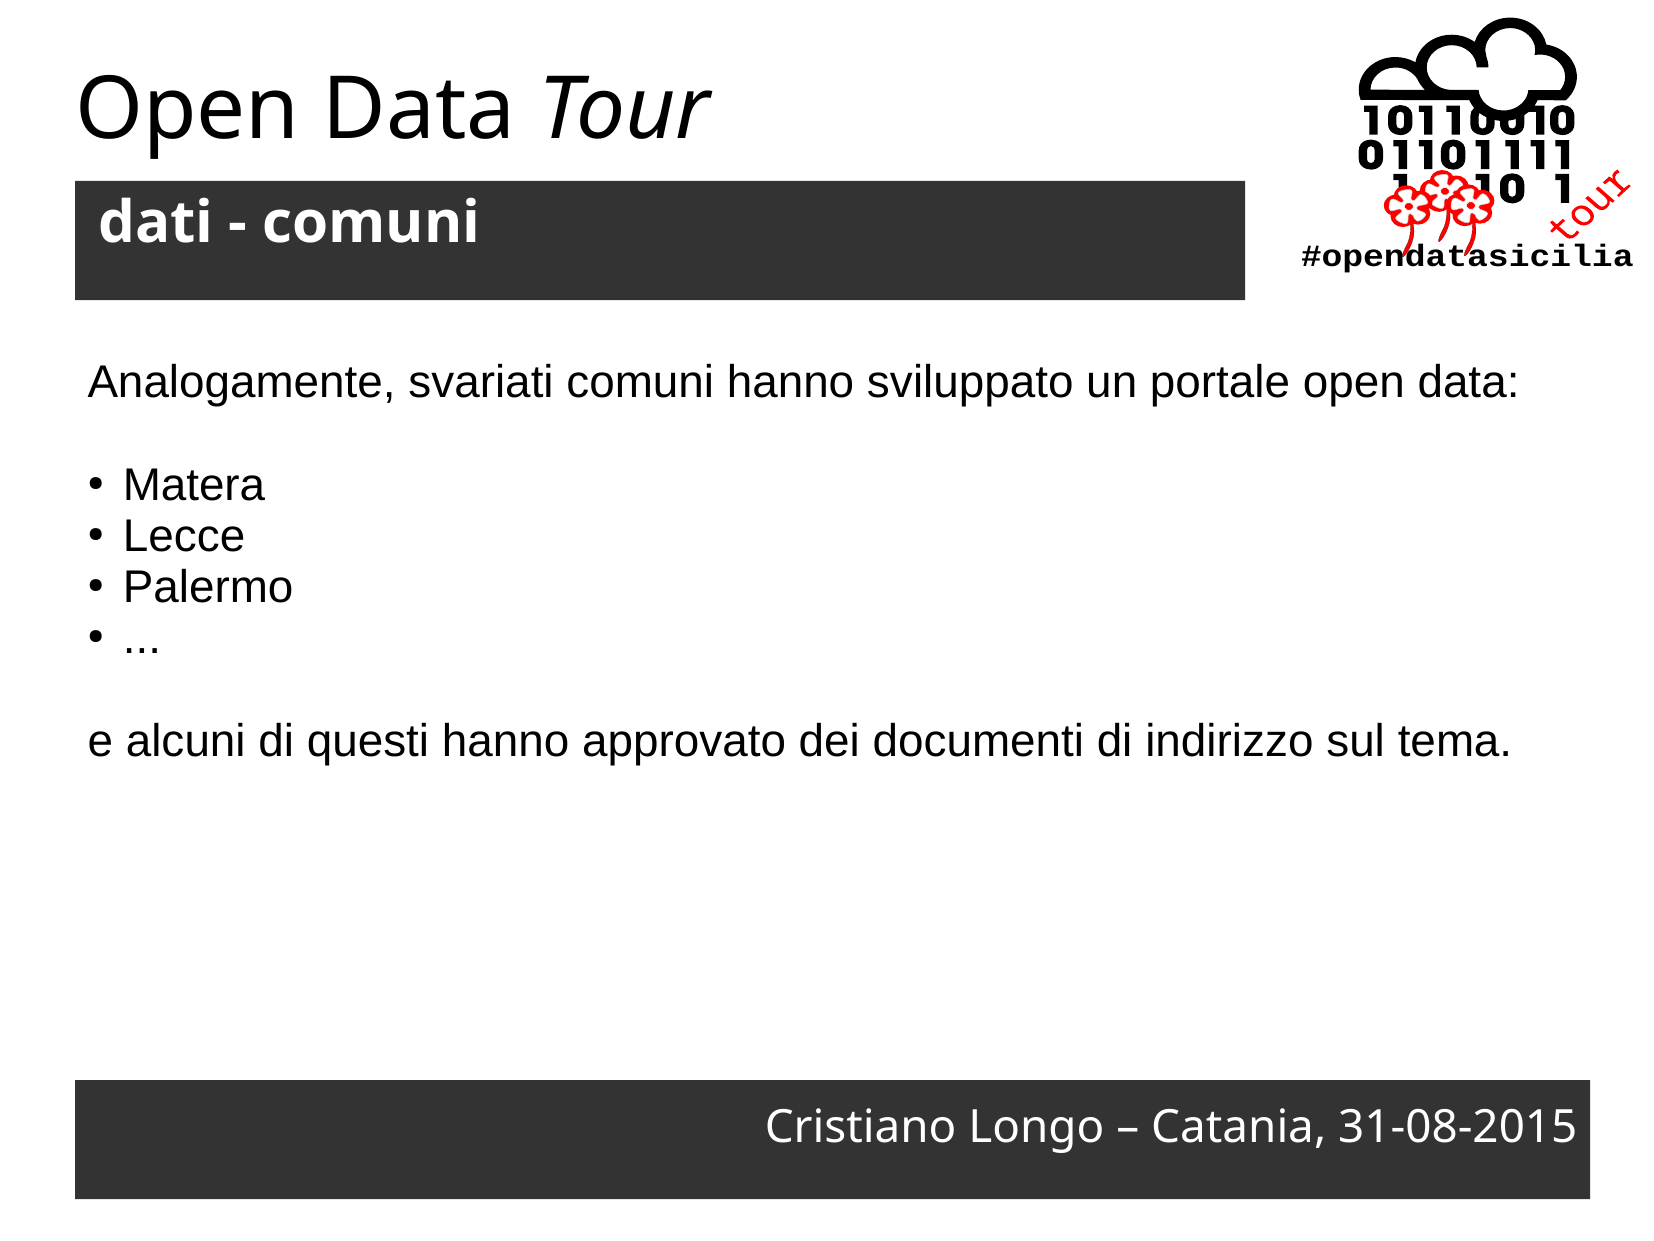

# Open Data Tour
 dati - comuni
Analogamente, svariati comuni hanno sviluppato un portale open data:
Matera
Lecce
Palermo
...
e alcuni di questi hanno approvato dei documenti di indirizzo sul tema.
 Cristiano Longo – Catania, 31-08-2015